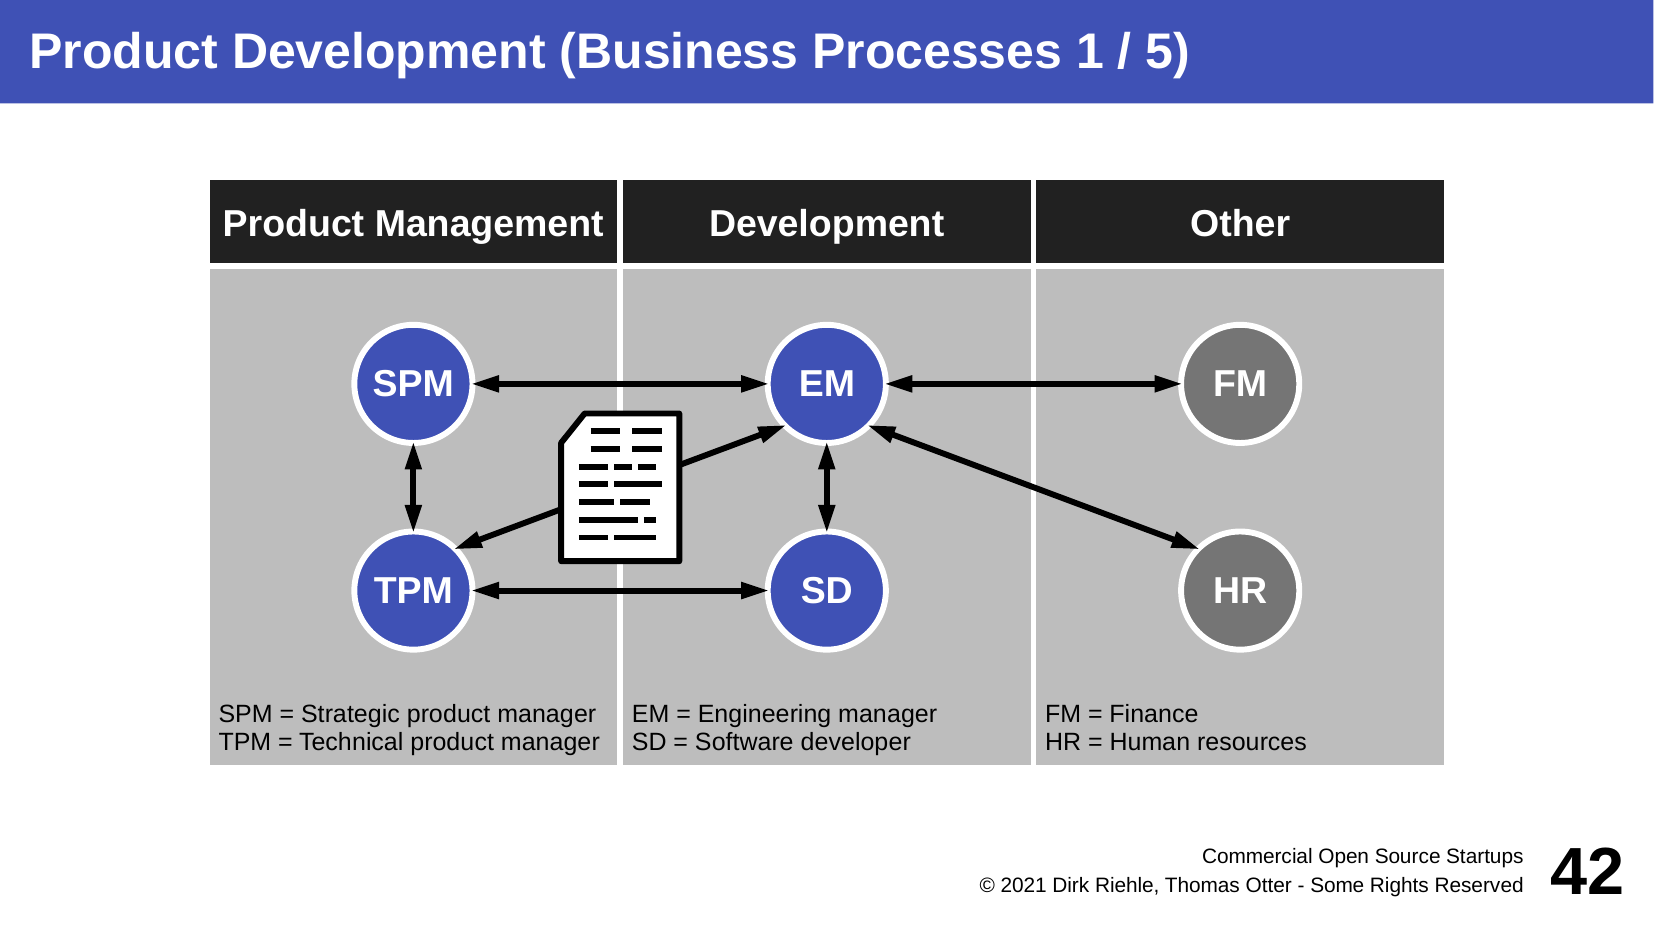

# Product Development (Business Processes 1 / 5)
Product Management
Development
Other
SPM = Strategic product manager
TPM = Technical product manager
EM = Engineering manager
SD = Software developer
FM = Finance
HR = Human resources
SPM
EM
FM
TPM
SD
HR
Commercial Open Source Startups
42
© 2021 Dirk Riehle, Thomas Otter - Some Rights Reserved